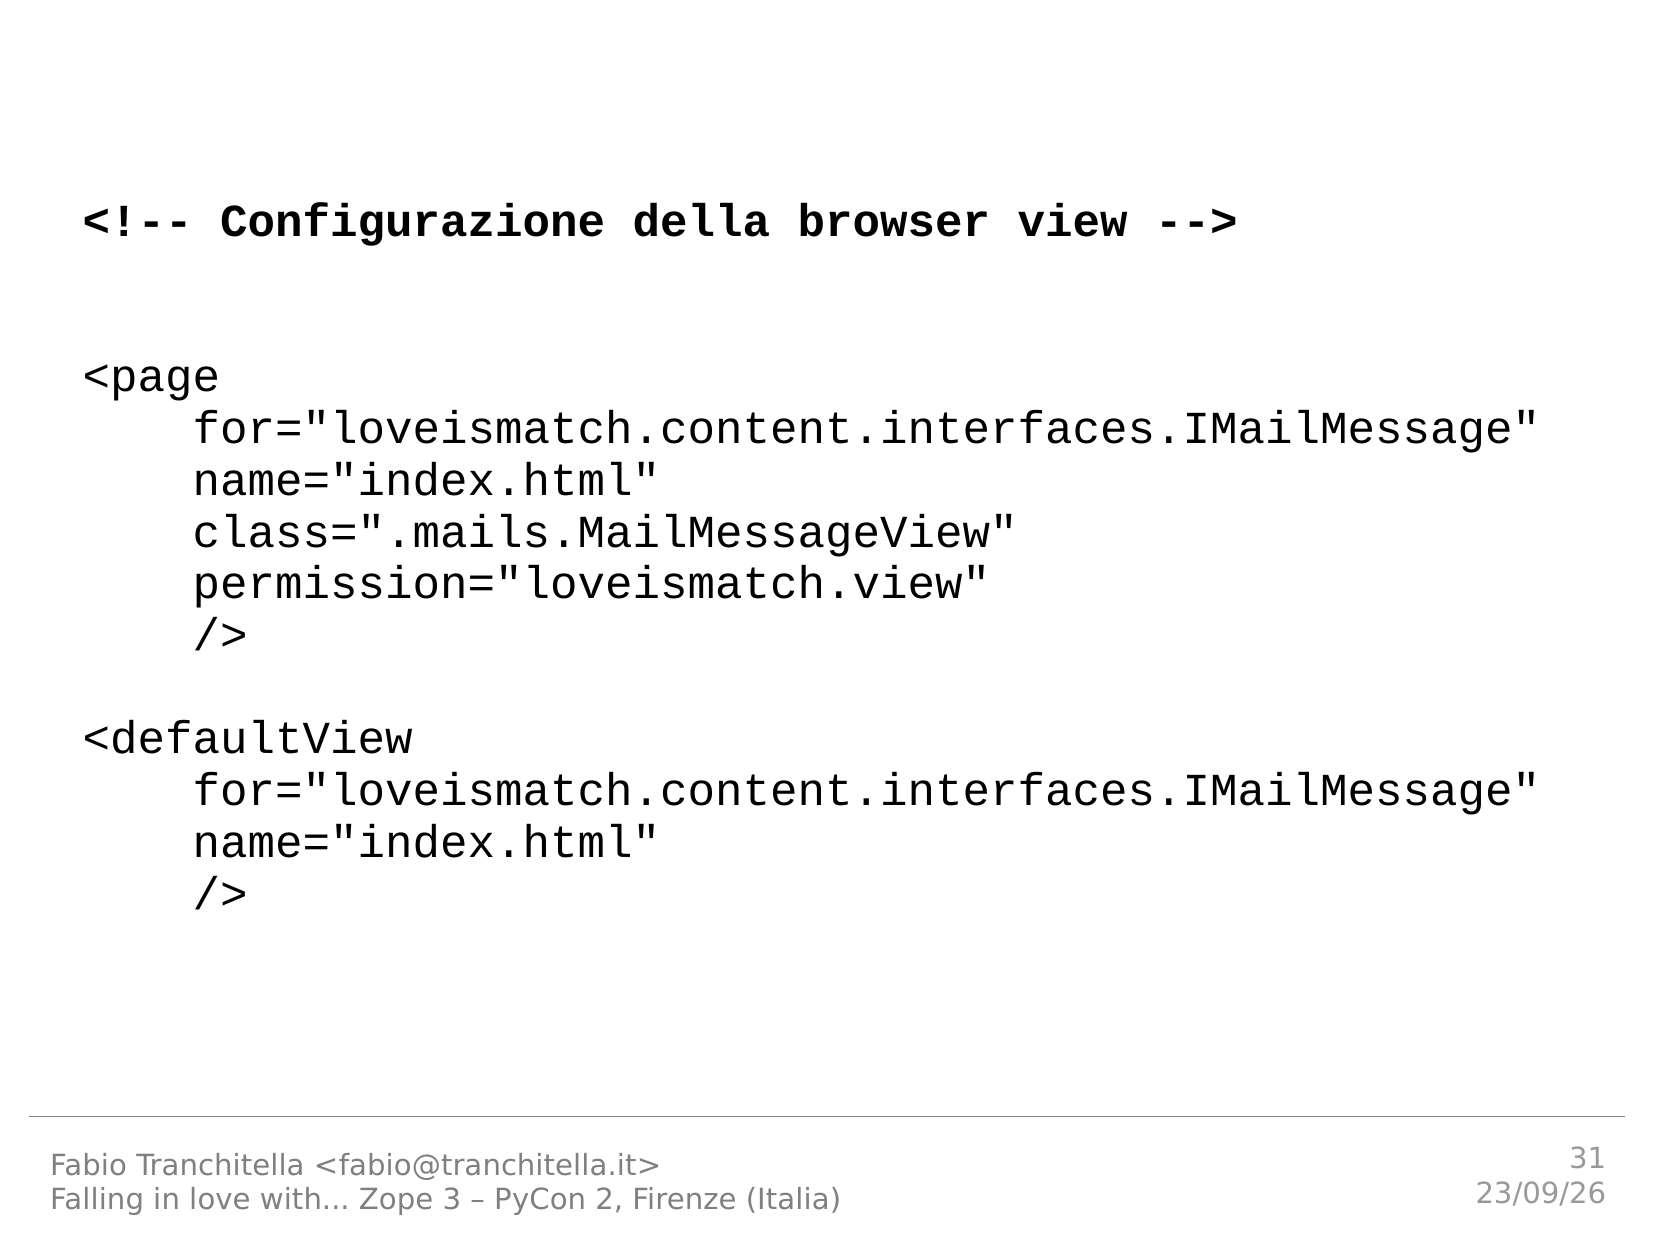

# <!-- Configurazione della browser view -->
<page
 for="loveismatch.content.interfaces.IMailMessage"
 name="index.html"
 class=".mails.MailMessageView"
 permission="loveismatch.view"
 />
<defaultView
 for="loveismatch.content.interfaces.IMailMessage"
 name="index.html"
 />
31